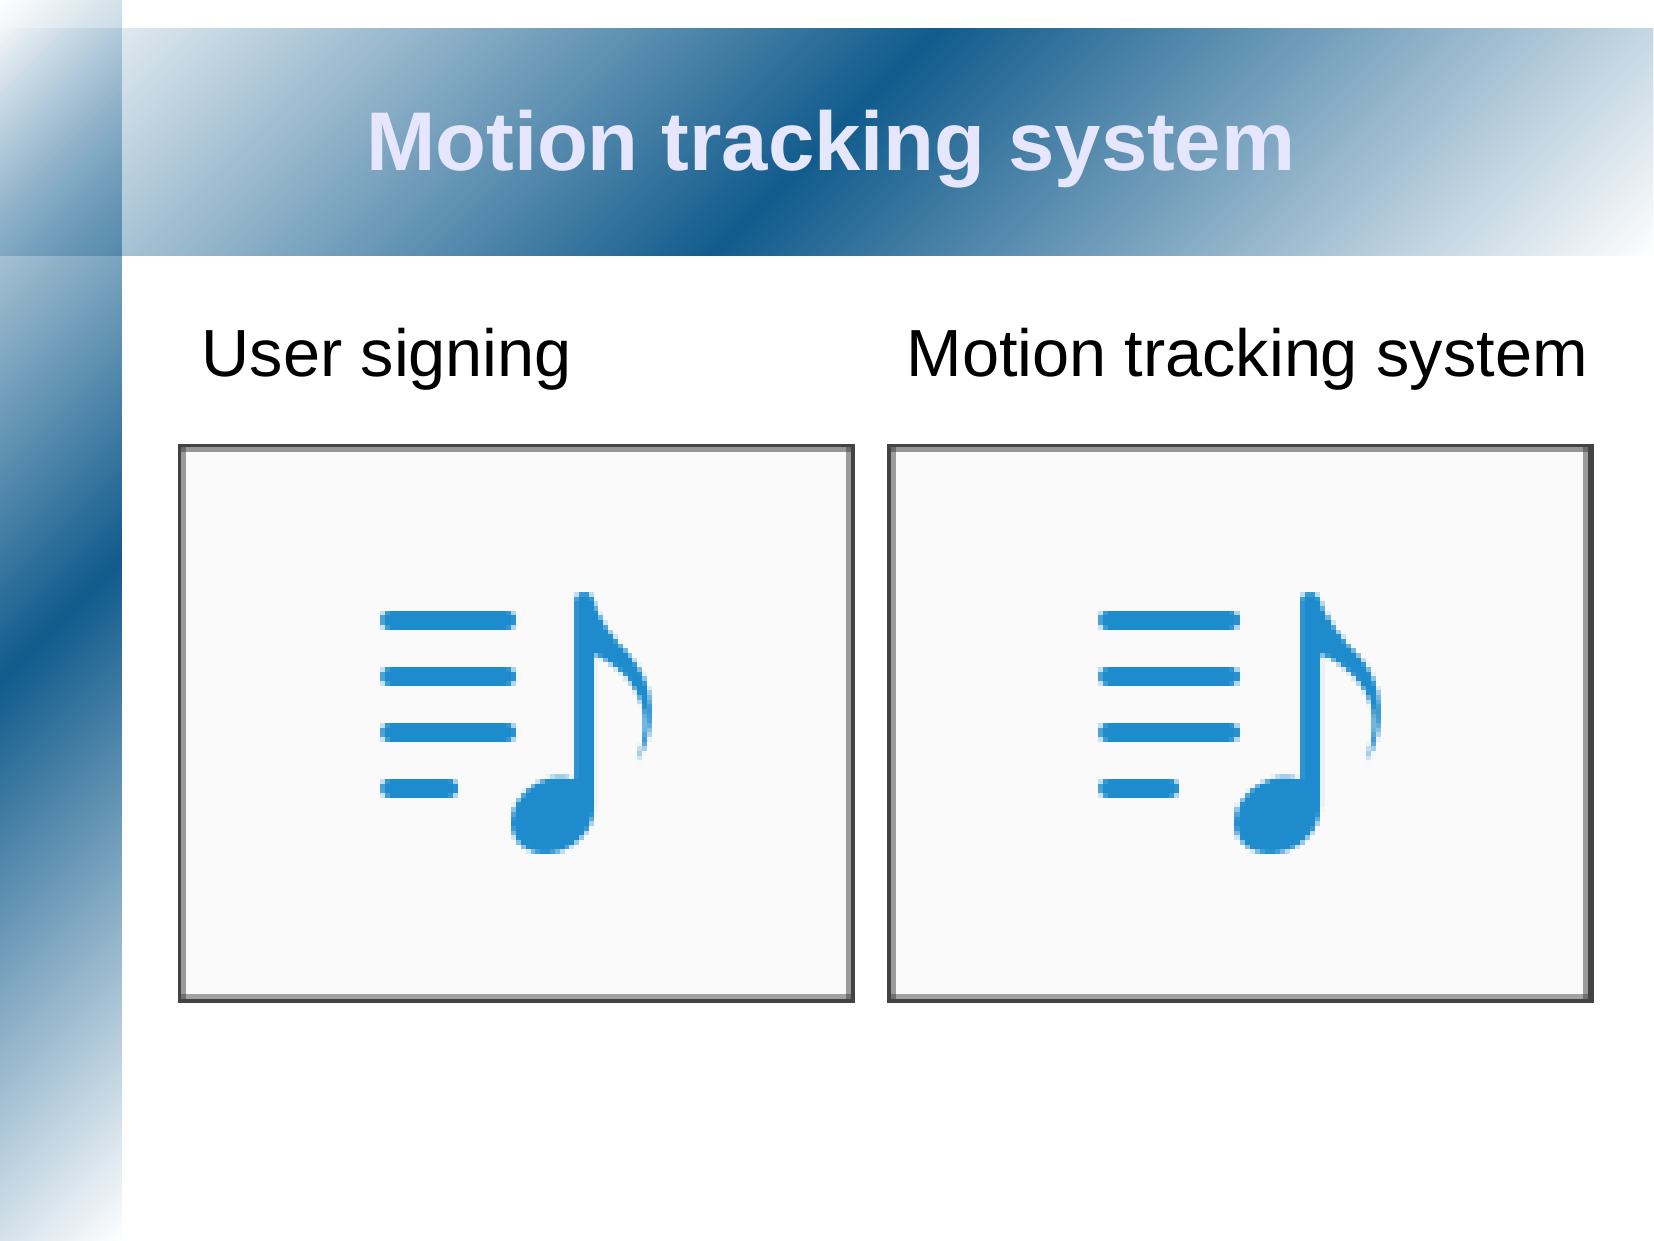

# Motion tracking system
 User signing			Motion tracking system